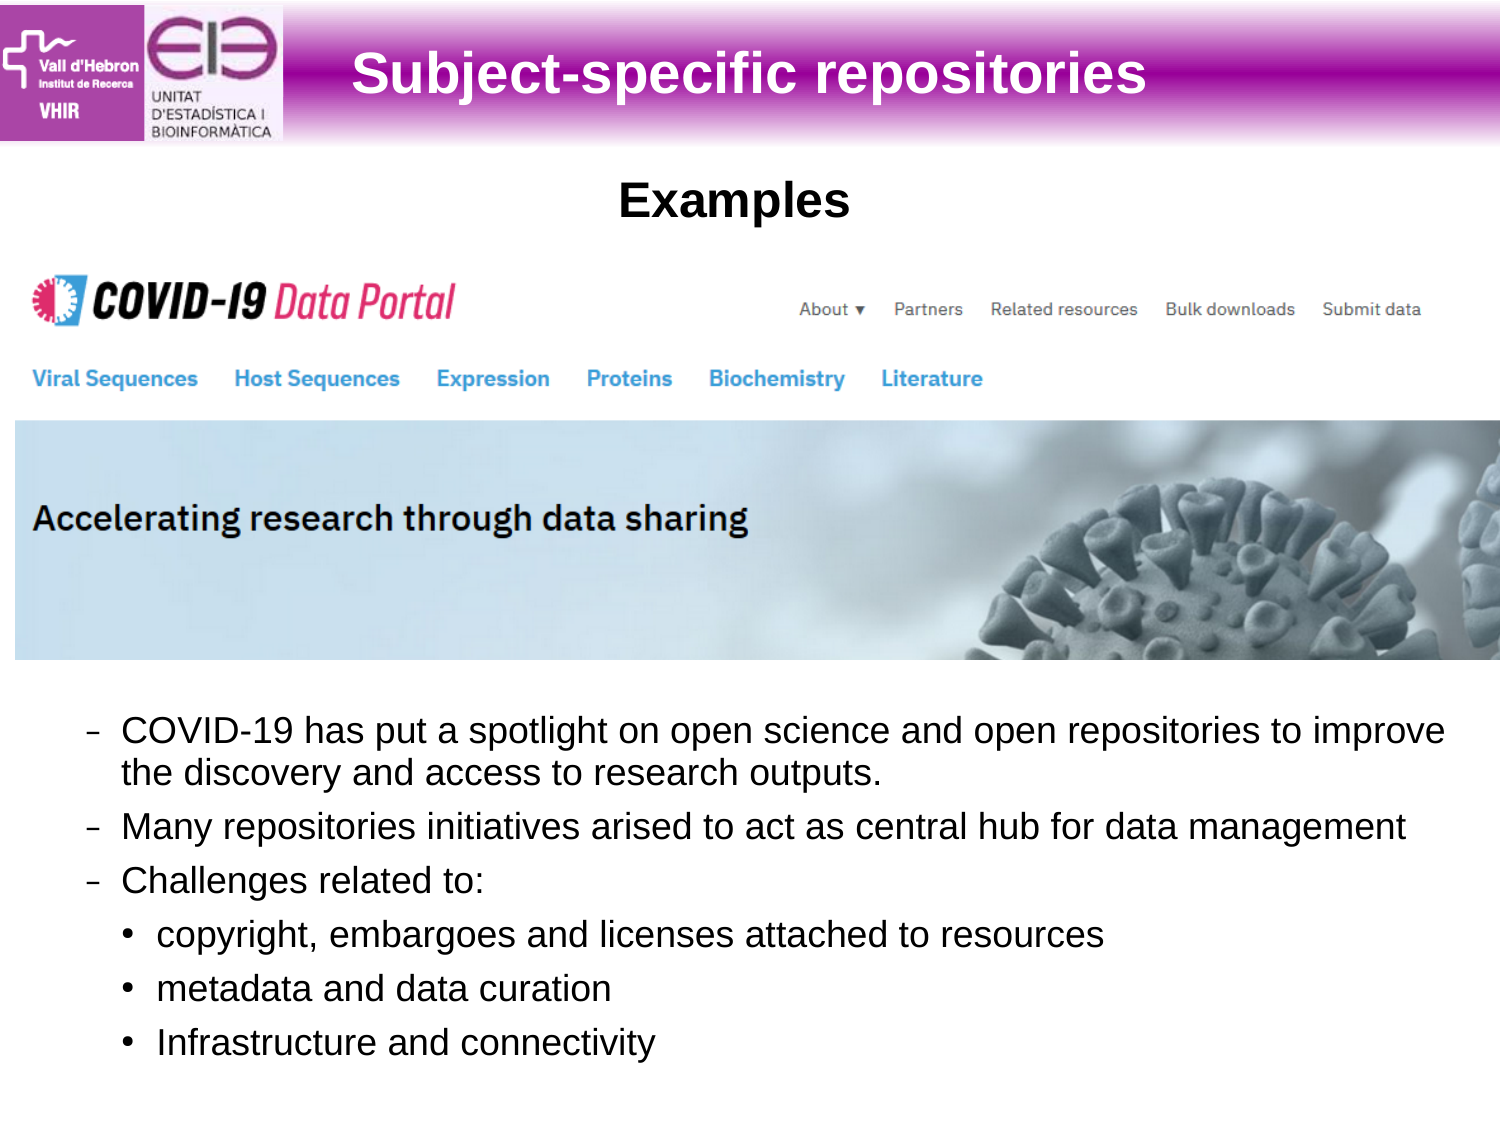

Subject-specific repositories
Examples
COVID-19 has put a spotlight on open science and open repositories to improve the discovery and access to research outputs.
Many repositories initiatives arised to act as central hub for data management
Challenges related to:
copyright, embargoes and licenses attached to resources
metadata and data curation
Infrastructure and connectivity